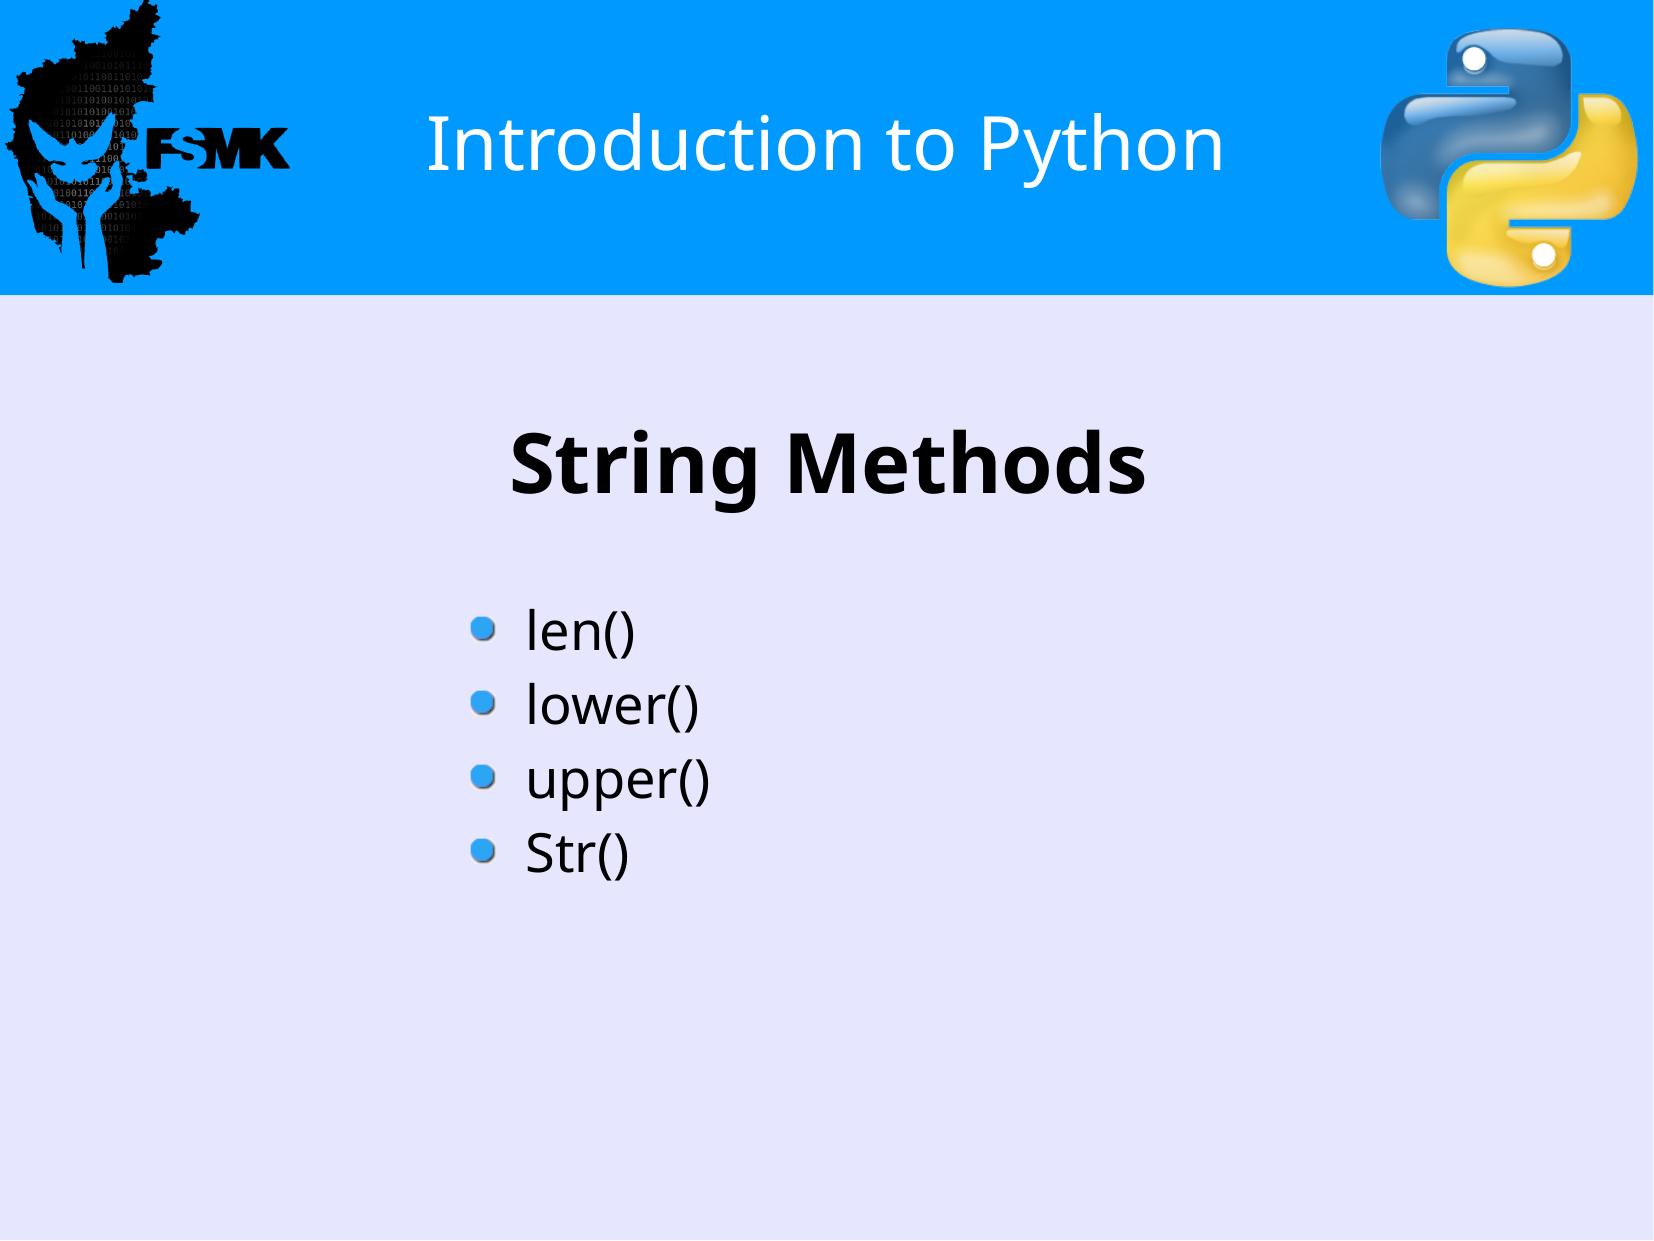

# Introduction to Python
String Methods
 len()
 lower()
 upper()
 Str()